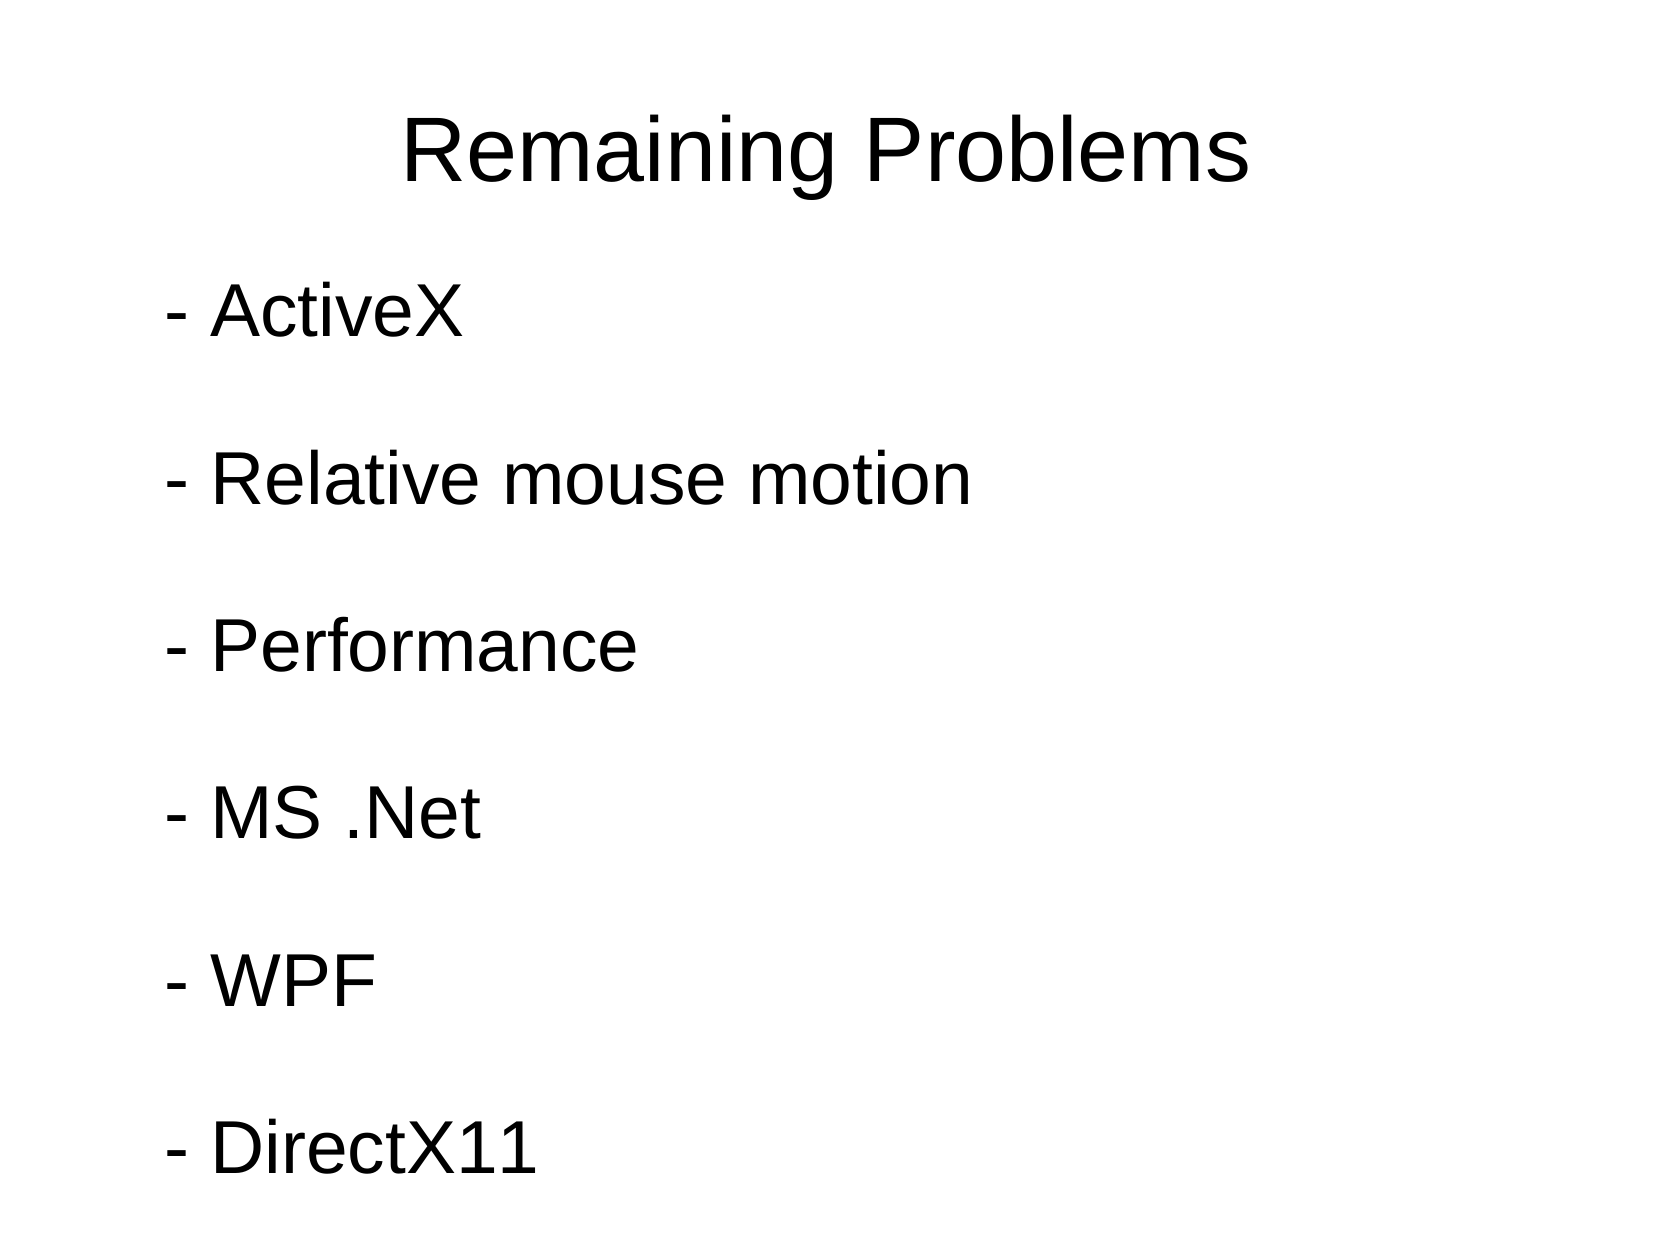

# Remaining Problems
- ActiveX
- Relative mouse motion
- Performance
- MS .Net
- WPF
- DirectX11